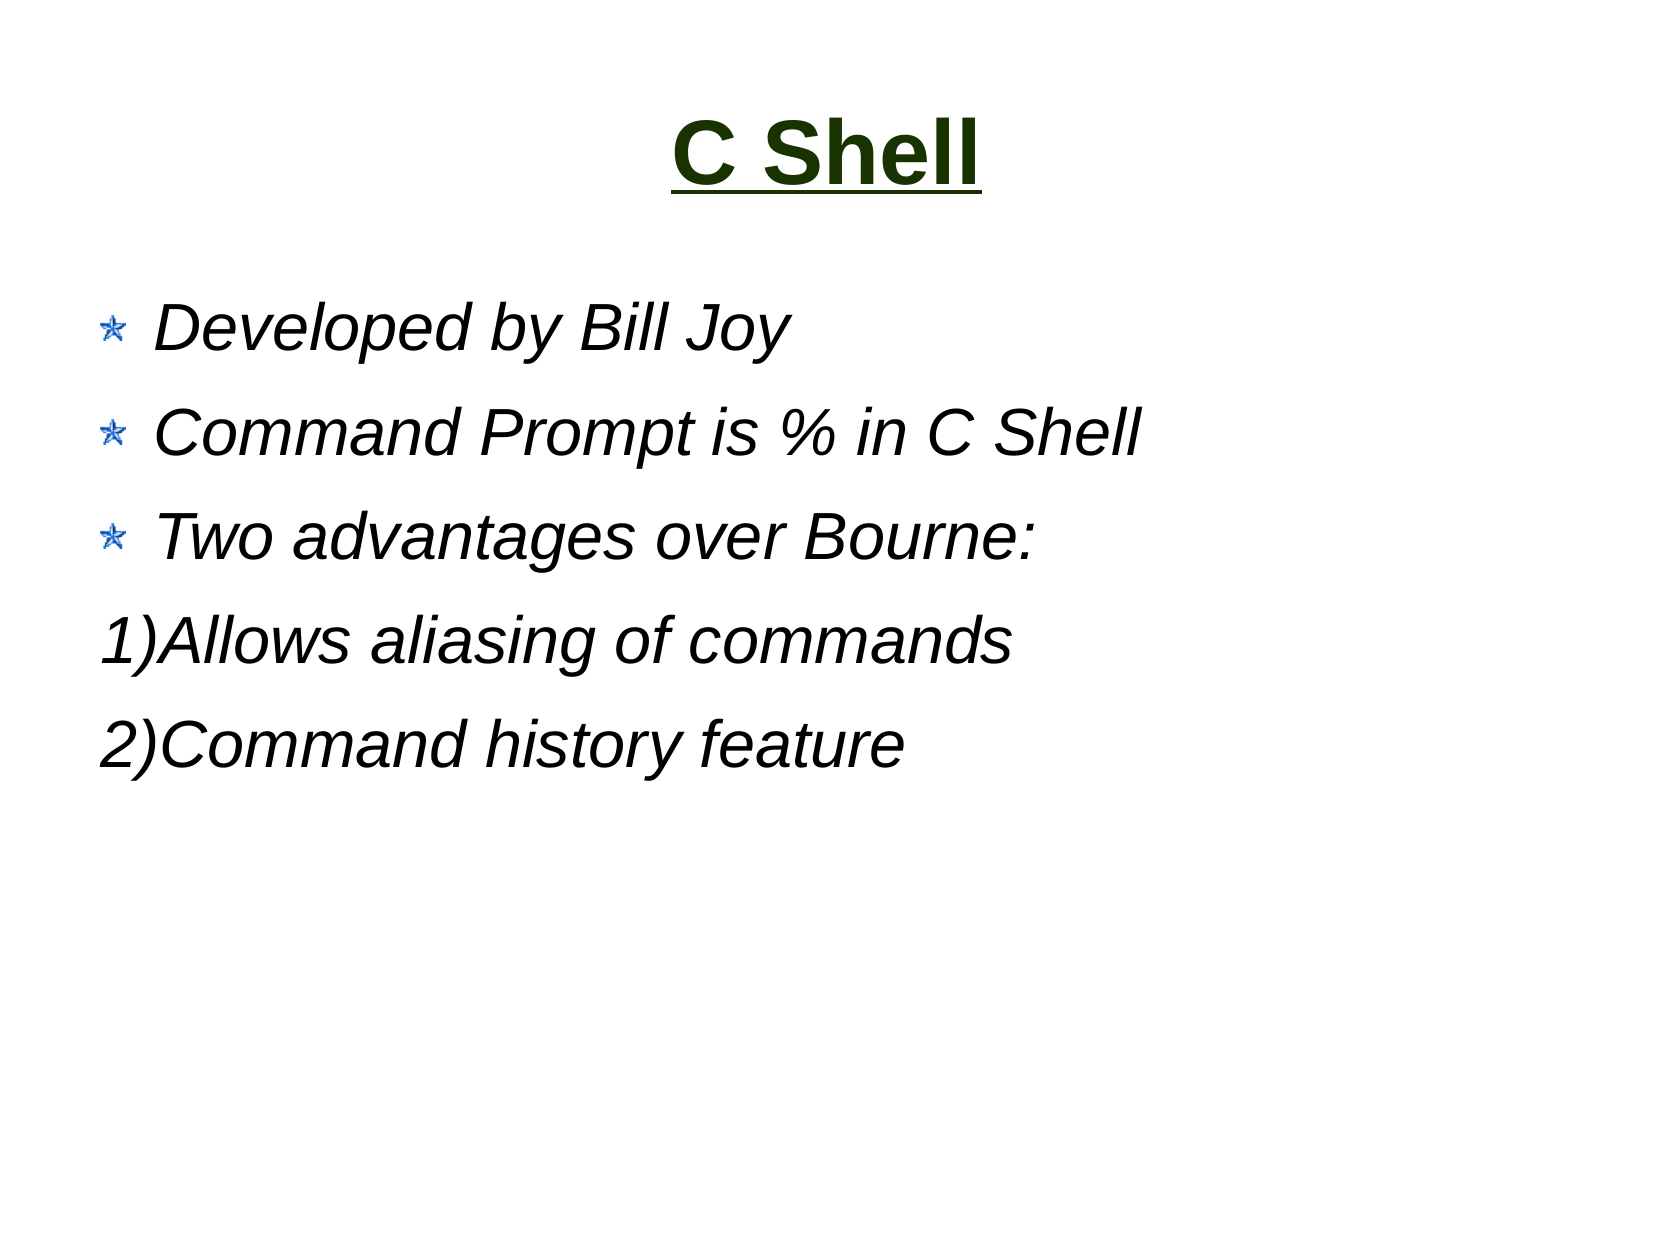

# C Shell
Developed by Bill Joy
Command Prompt is % in C Shell
Two advantages over Bourne:
Allows aliasing of commands
Command history feature